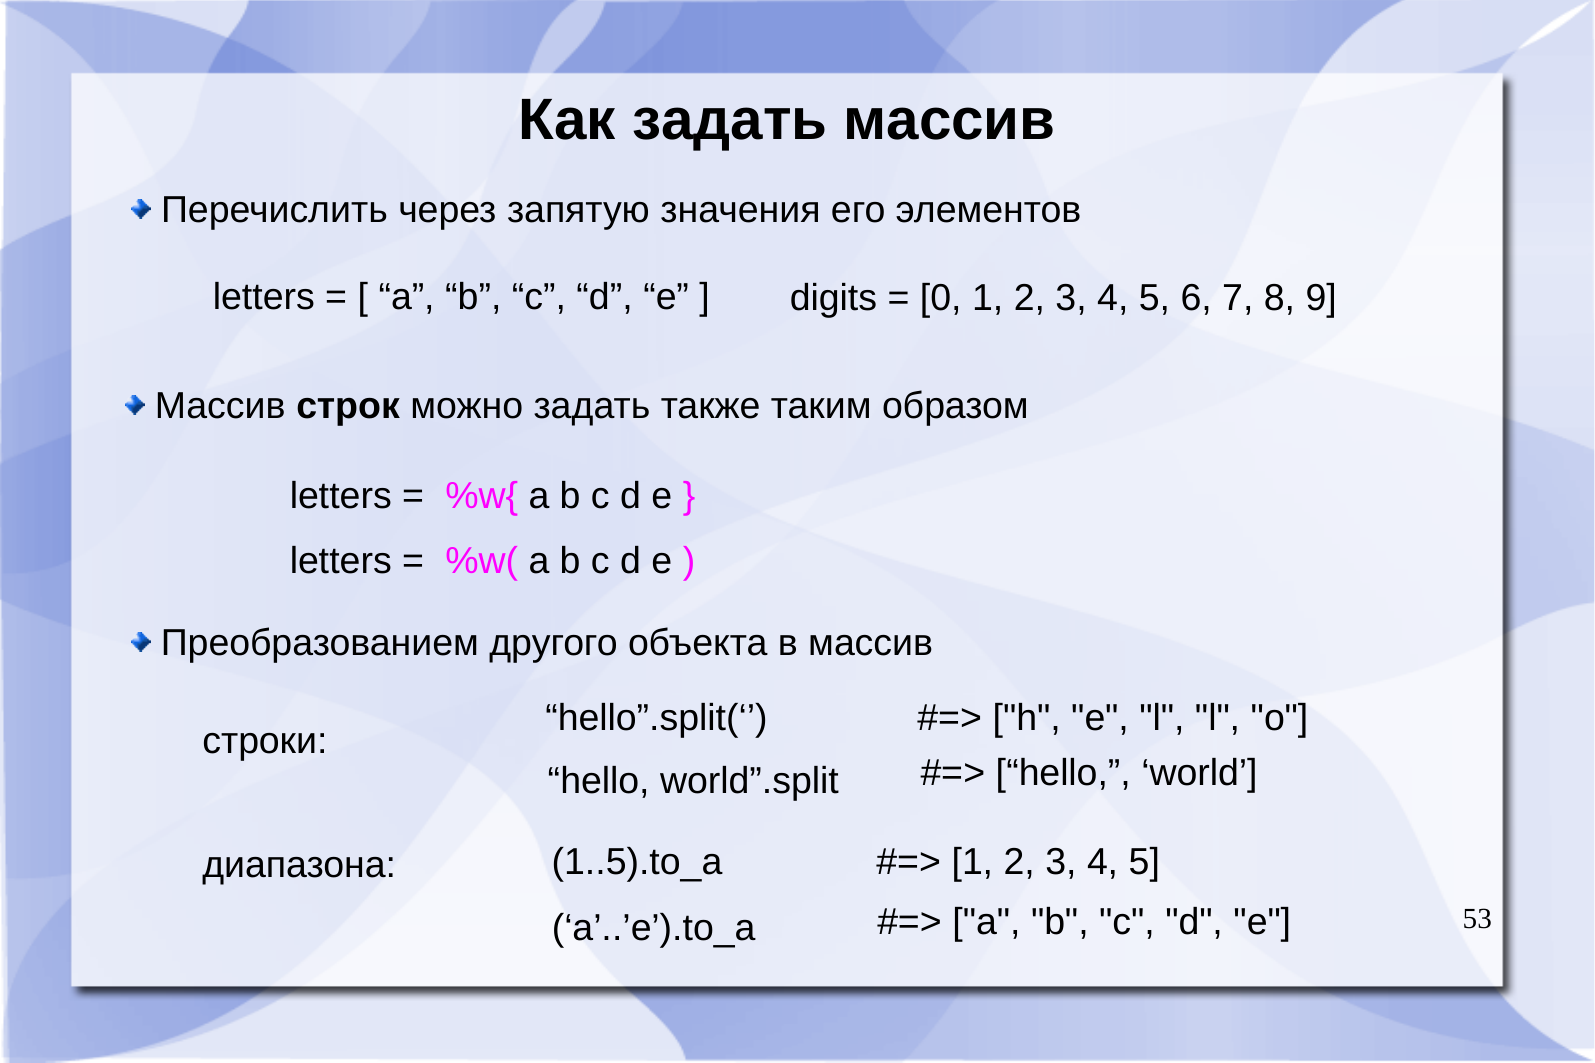

# Как задать массив
 Перечислить через запятую значения его элементов
letters = [ “a”, “b”, “c”, “d”, “e” ]
digits = [0, 1, 2, 3, 4, 5, 6, 7, 8, 9]
 Массив строк можно задать также таким образом
 letters = %w{ a b c d e }
 letters = %w( a b c d e )
 Преобразованием другого объекта в массив
“hello”.split(‘’)
#=> ["h", "e", "l", "l", "o"]
строки:
#=> [“hello,”, ‘world’]
“hello, world”.split
(1..5).to_a
#=> [1, 2, 3, 4, 5]
диапазона:
#=> ["a", "b", "c", "d", "e"]
(‘a’..’e’).to_a
53